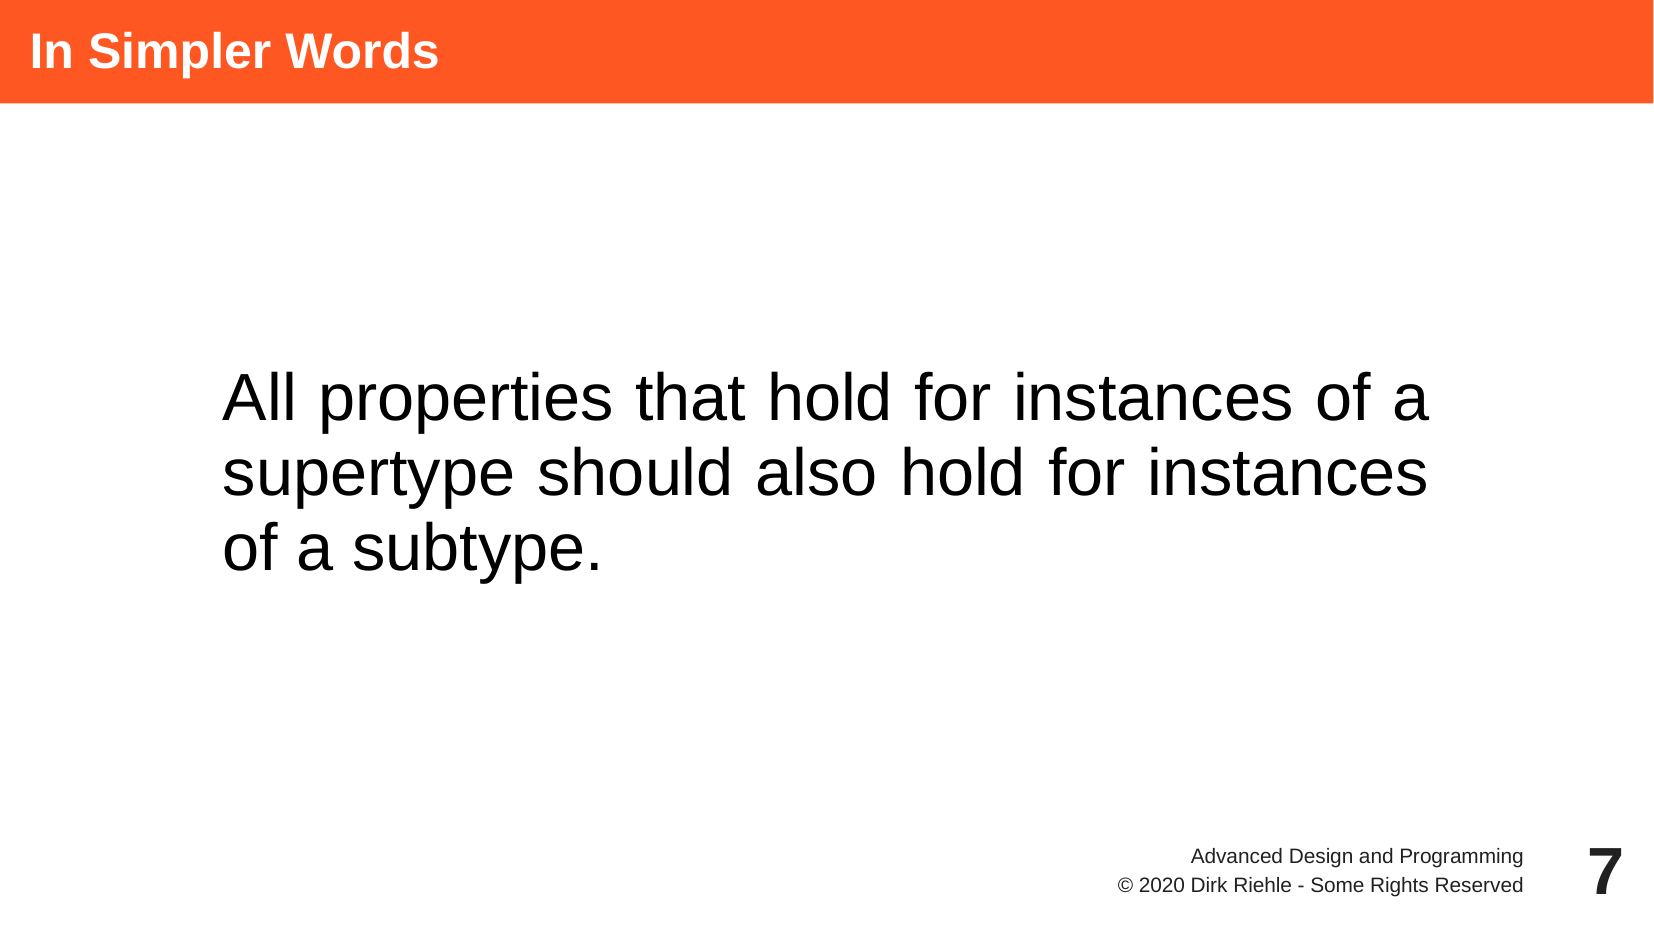

# In Simpler Words
All properties that hold for instances of a supertype should also hold for instances of a subtype.
Advanced Design and Programming
7
© 2020 Dirk Riehle - Some Rights Reserved